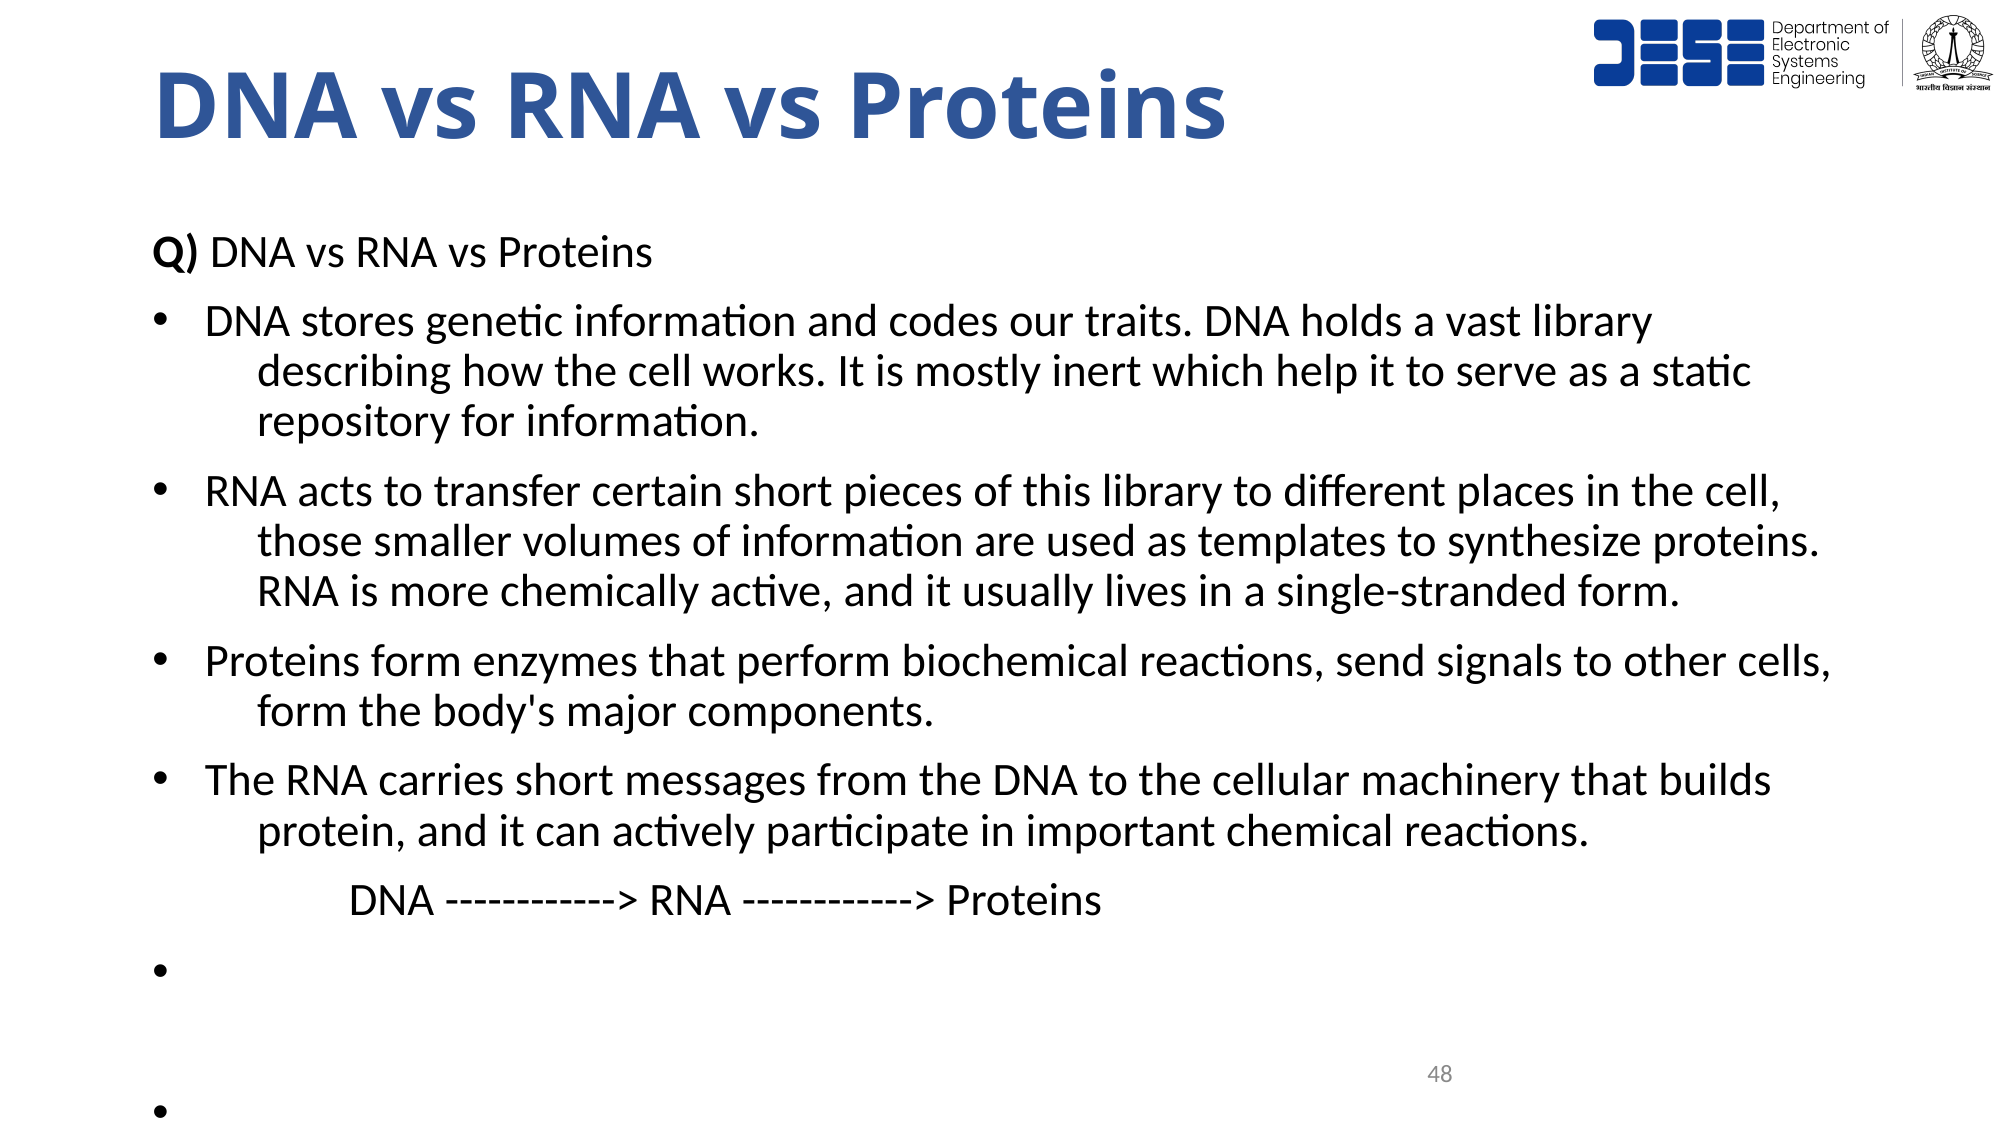

# DNA vs RNA vs Proteins
Q) DNA vs RNA vs Proteins
DNA stores genetic information and codes our traits. DNA holds a vast library describing how the cell works. It is mostly inert which help it to serve as a static repository for information.
RNA acts to transfer certain short pieces of this library to different places in the cell, those smaller volumes of information are used as templates to synthesize proteins. RNA is more chemically active, and it usually lives in a single-stranded form.
Proteins form enzymes that perform biochemical reactions, send signals to other cells, form the body's major components.
The RNA carries short messages from the DNA to the cellular machinery that builds protein, and it can actively participate in important chemical reactions.
     DNA ------------> RNA ------------> Proteins